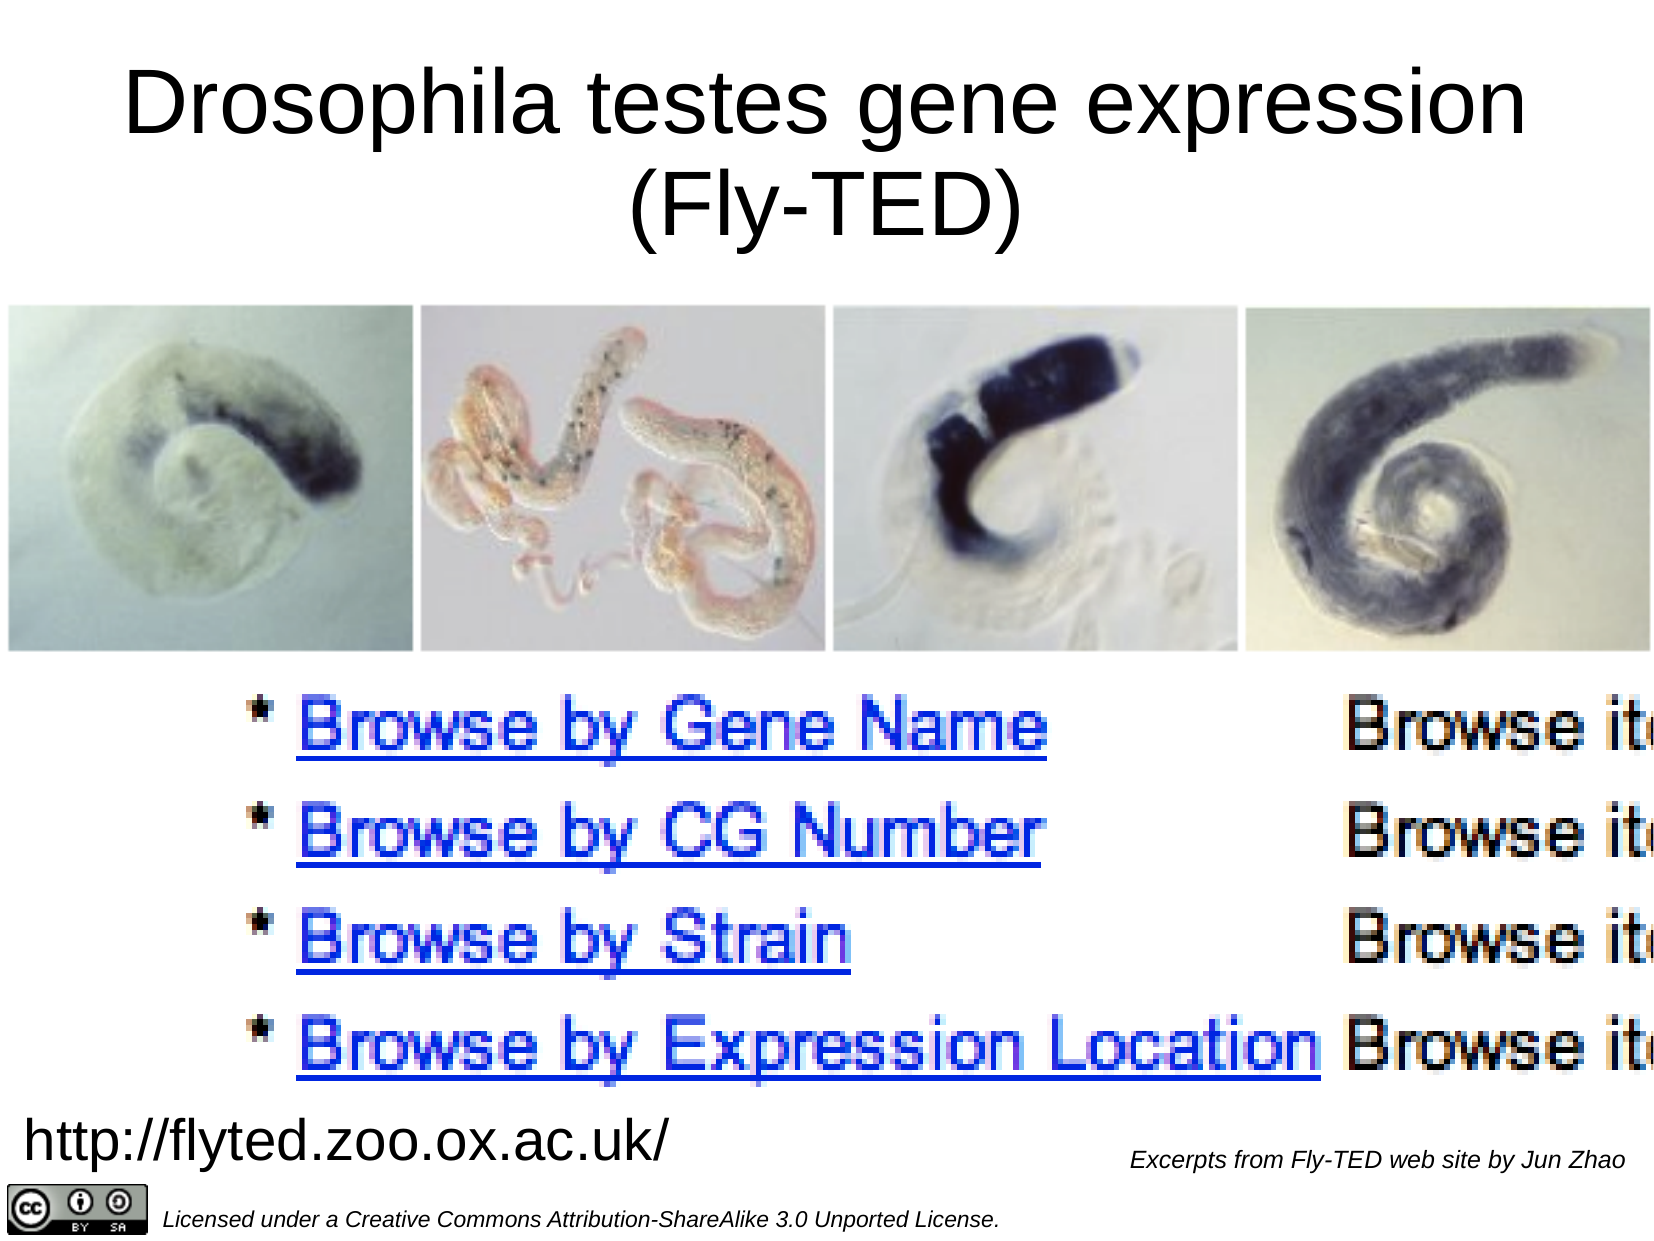

# Drosophila testes gene expression (Fly-TED)
http://flyted.zoo.ox.ac.uk/
Excerpts from Fly-TED web site by Jun Zhao